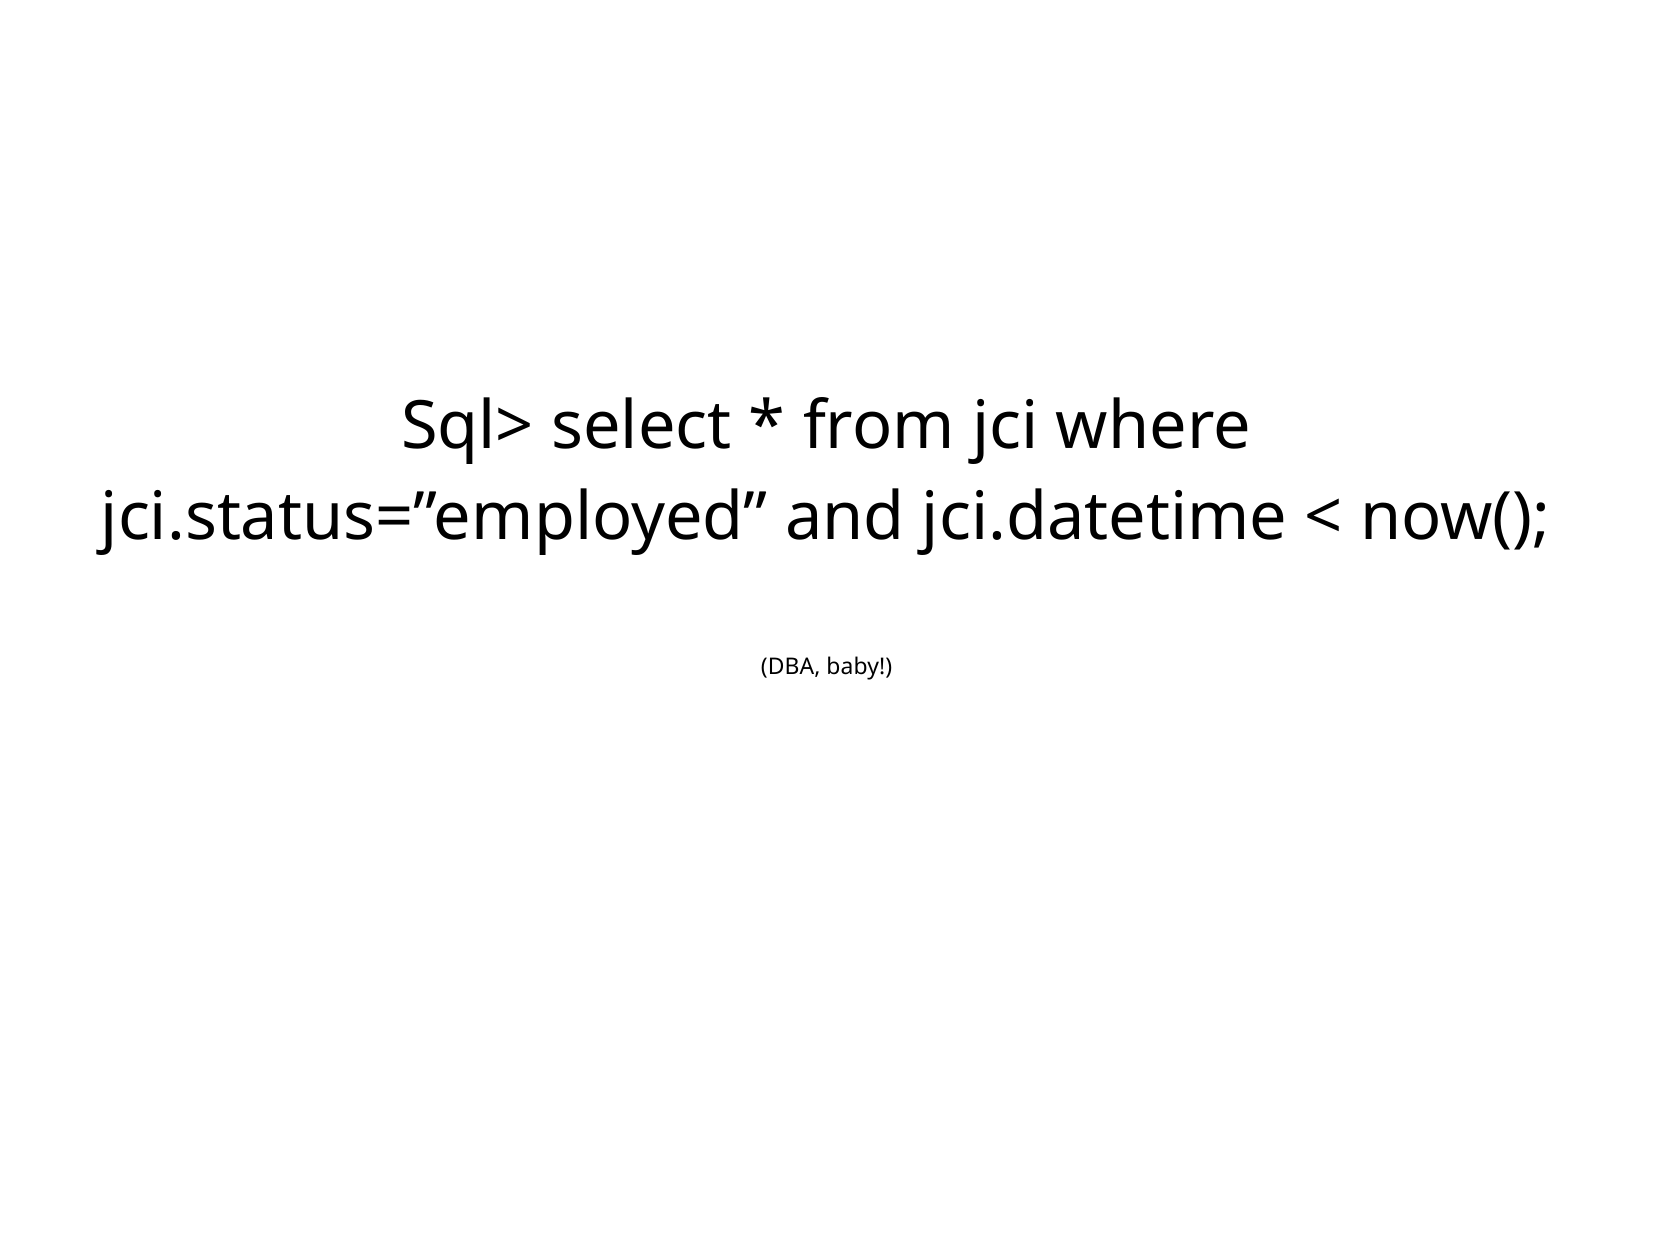

# Sql> select * from jci where jci.status=”employed” and jci.datetime < now();
(DBA, baby!)